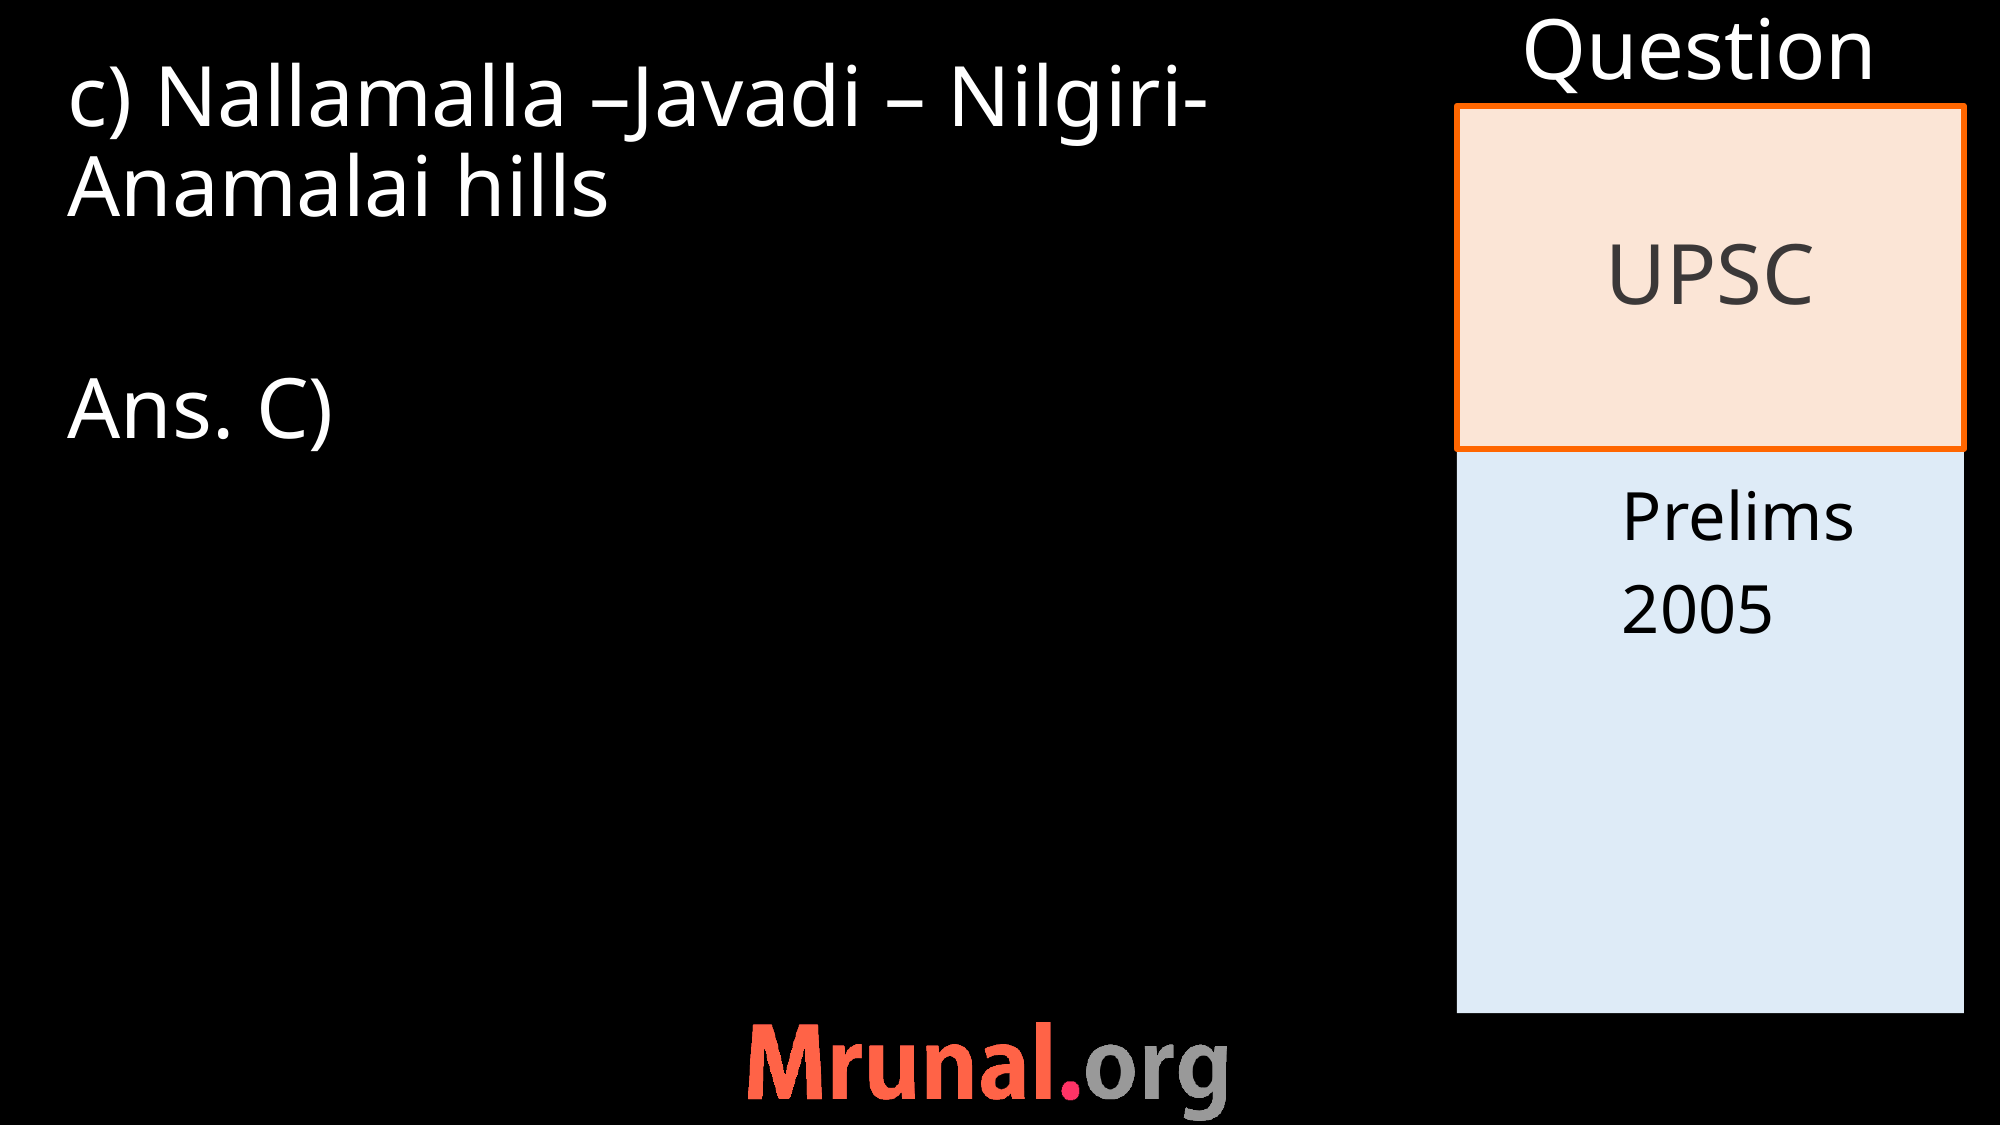

Question
c) Nallamalla –Javadi – Nilgiri- Anamalai hills
Ans. C)
UPSC
# Prelims
	2005